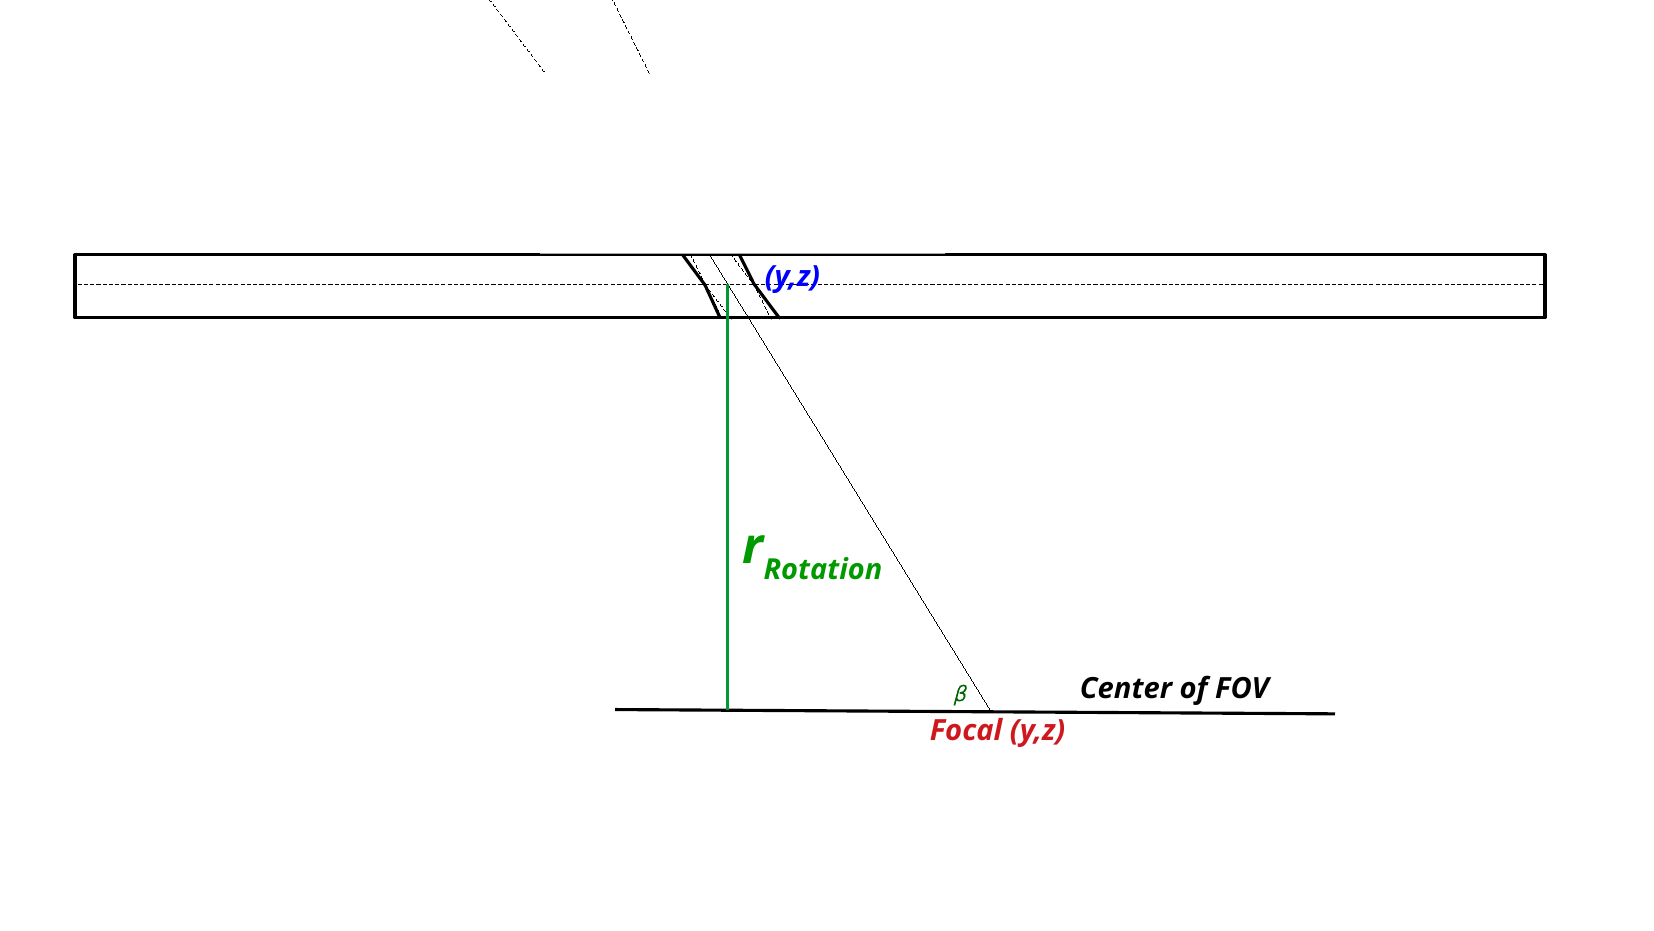

(y,z)
rRotation
Center of FOV
β
Focal (y,z)